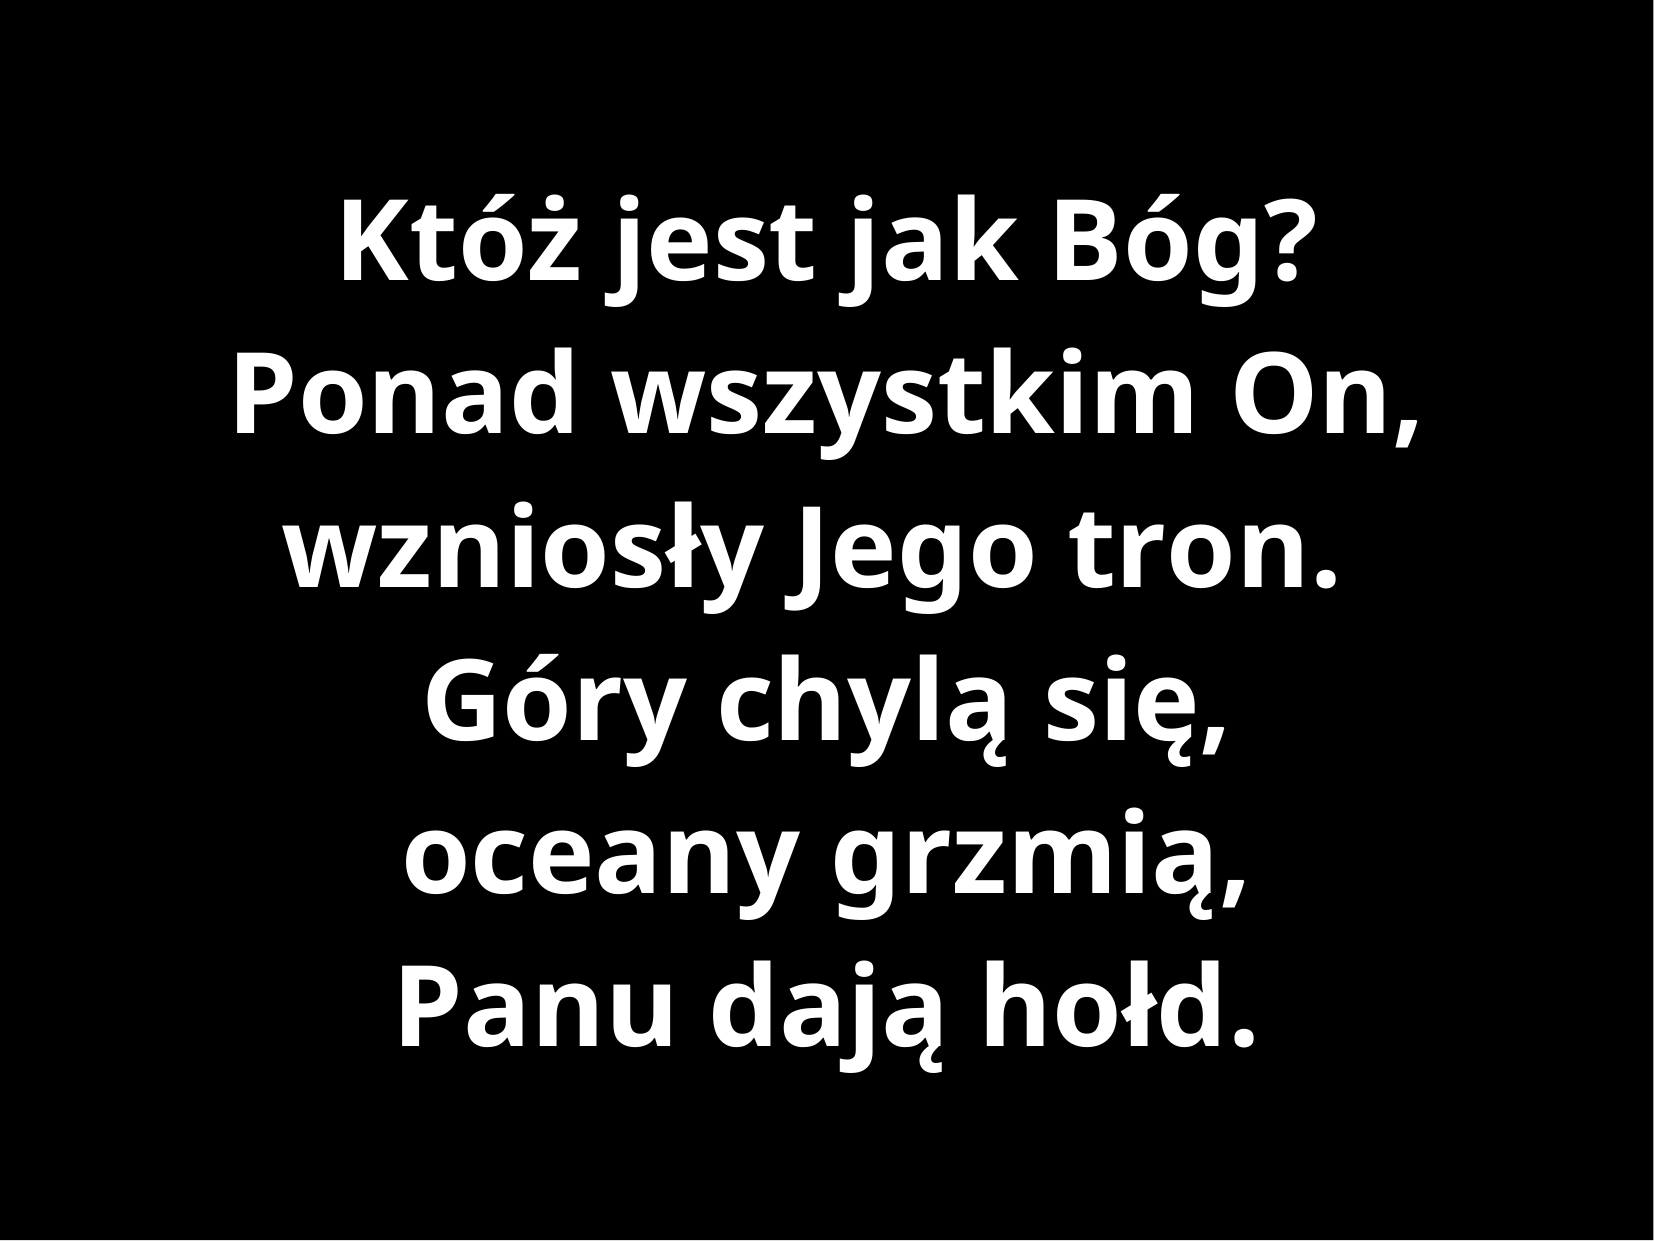

# Któż﻿ jest jak Bóg? Ponad wszystkim On, wzniosły Jego tron. Góry chylą się, oceany grzmią, Panu dają hołd.